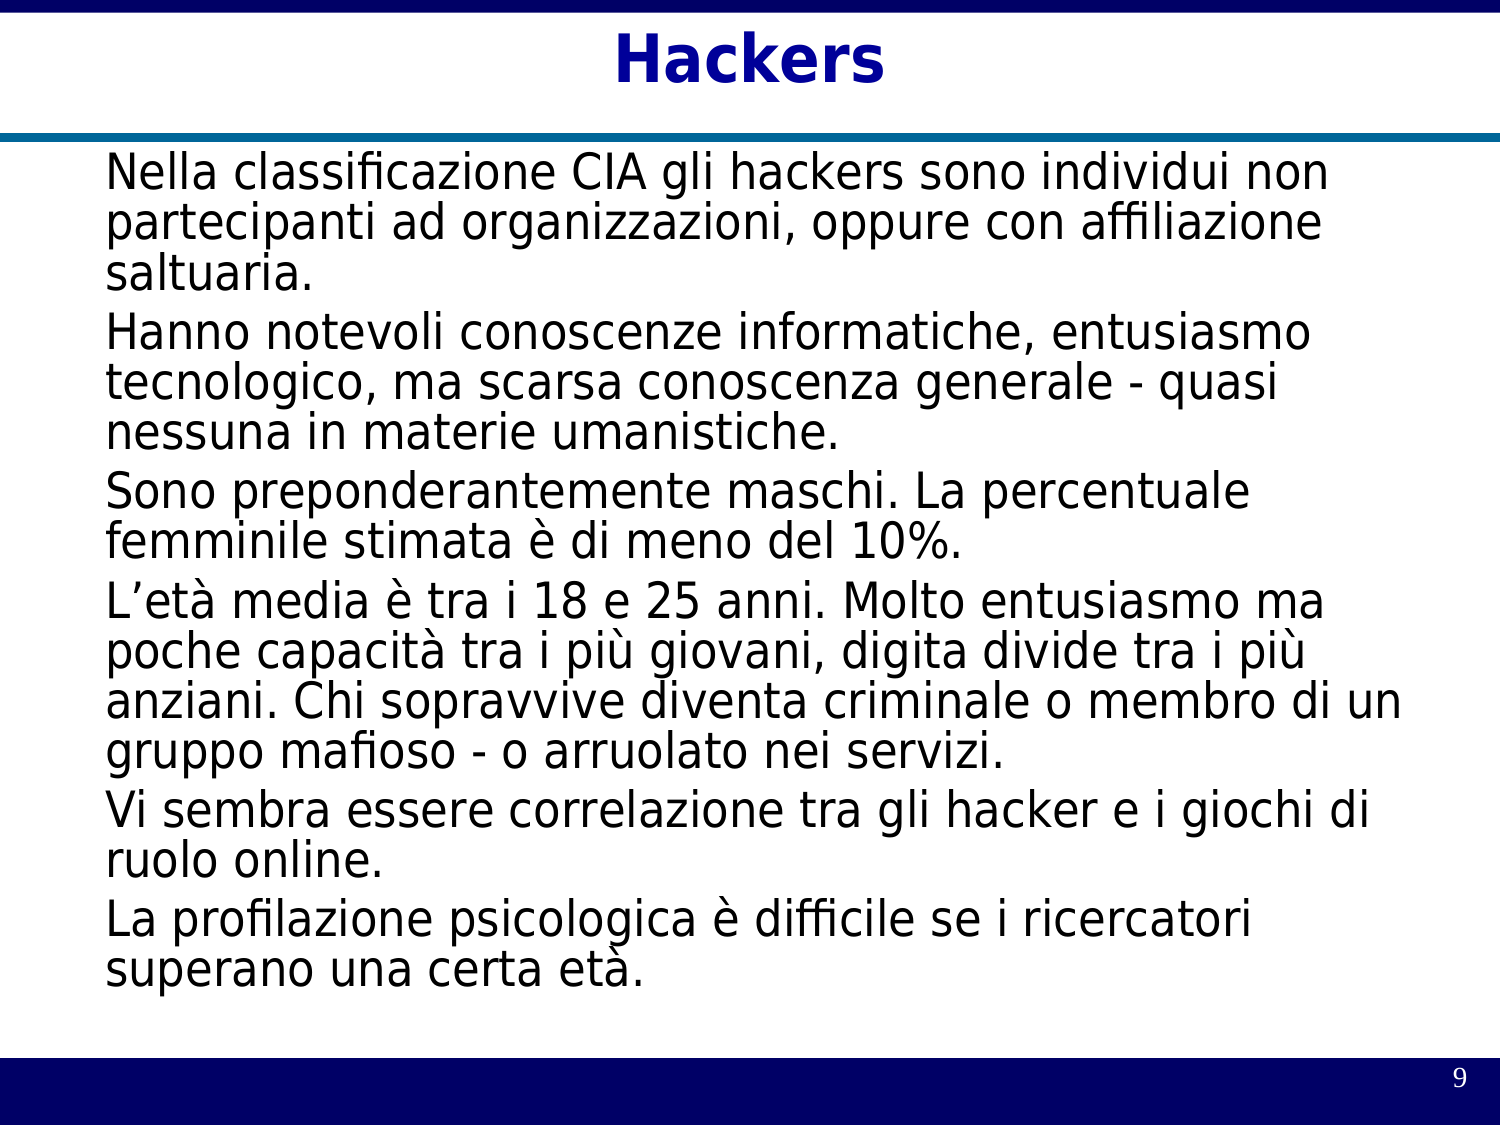

# Hackers
Nella classificazione CIA gli hackers sono individui non partecipanti ad organizzazioni, oppure con affiliazione saltuaria.
Hanno notevoli conoscenze informatiche, entusiasmo tecnologico, ma scarsa conoscenza generale - quasi nessuna in materie umanistiche.
Sono preponderantemente maschi. La percentuale femminile stimata è di meno del 10%.
L’età media è tra i 18 e 25 anni. Molto entusiasmo ma poche capacità tra i più giovani, digita divide tra i più anziani. Chi sopravvive diventa criminale o membro di un gruppo mafioso - o arruolato nei servizi.
Vi sembra essere correlazione tra gli hacker e i giochi di ruolo online.
La profilazione psicologica è difficile se i ricercatori superano una certa età.